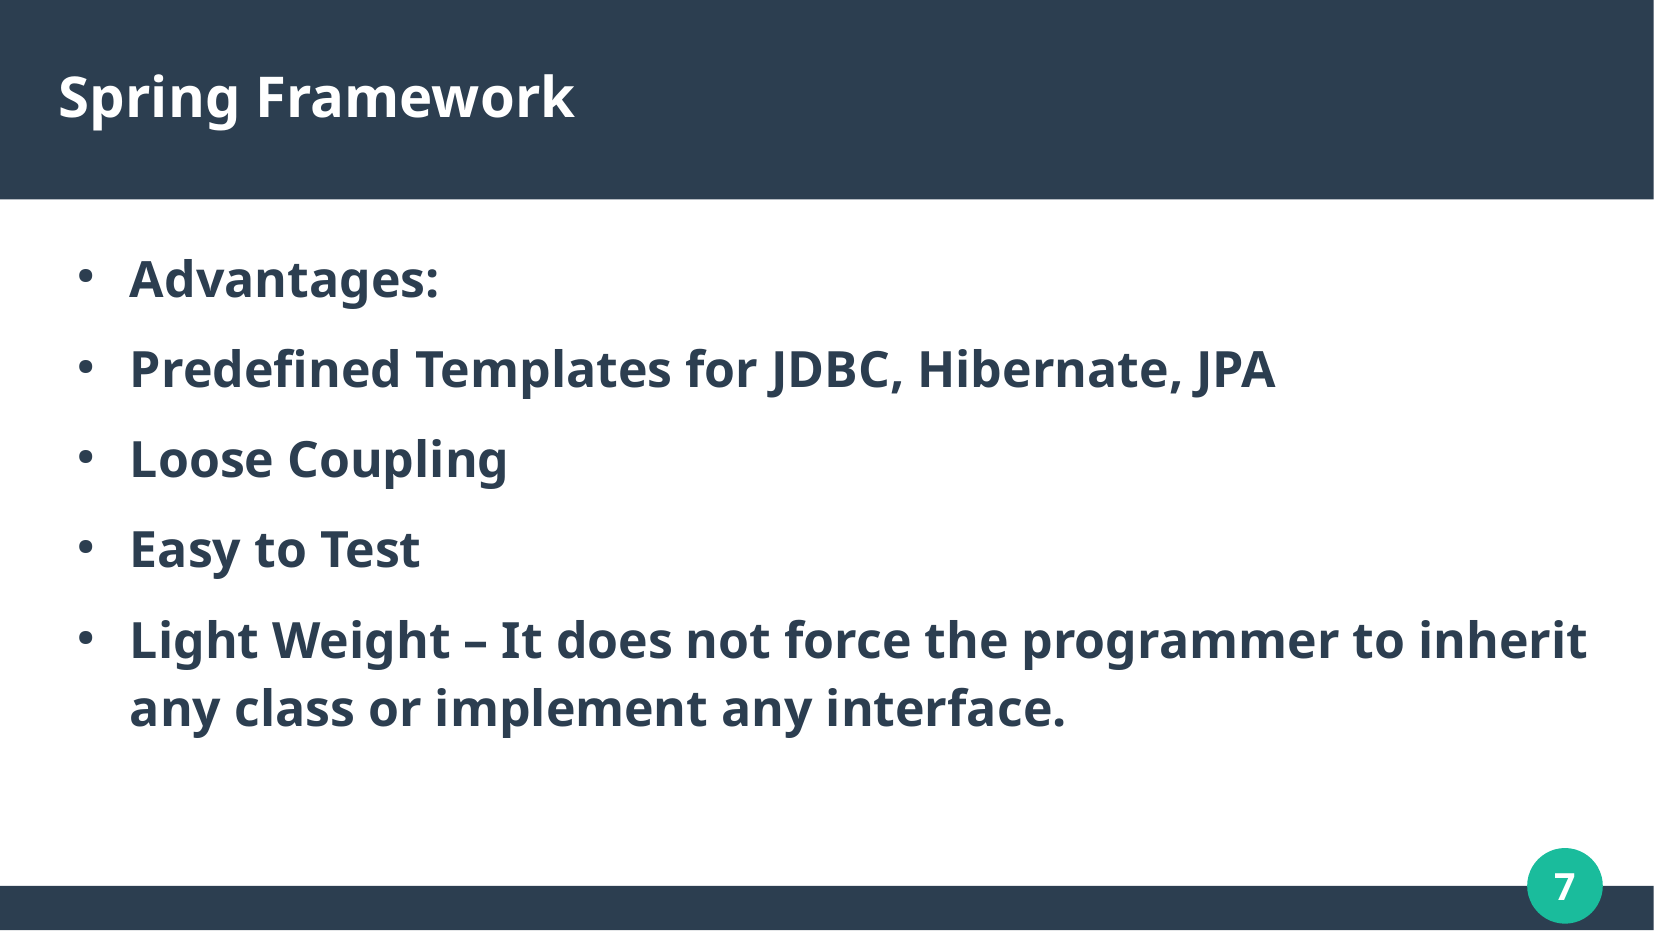

# Spring Framework
Advantages:
Predefined Templates for JDBC, Hibernate, JPA
Loose Coupling
Easy to Test
Light Weight – It does not force the programmer to inherit any class or implement any interface.